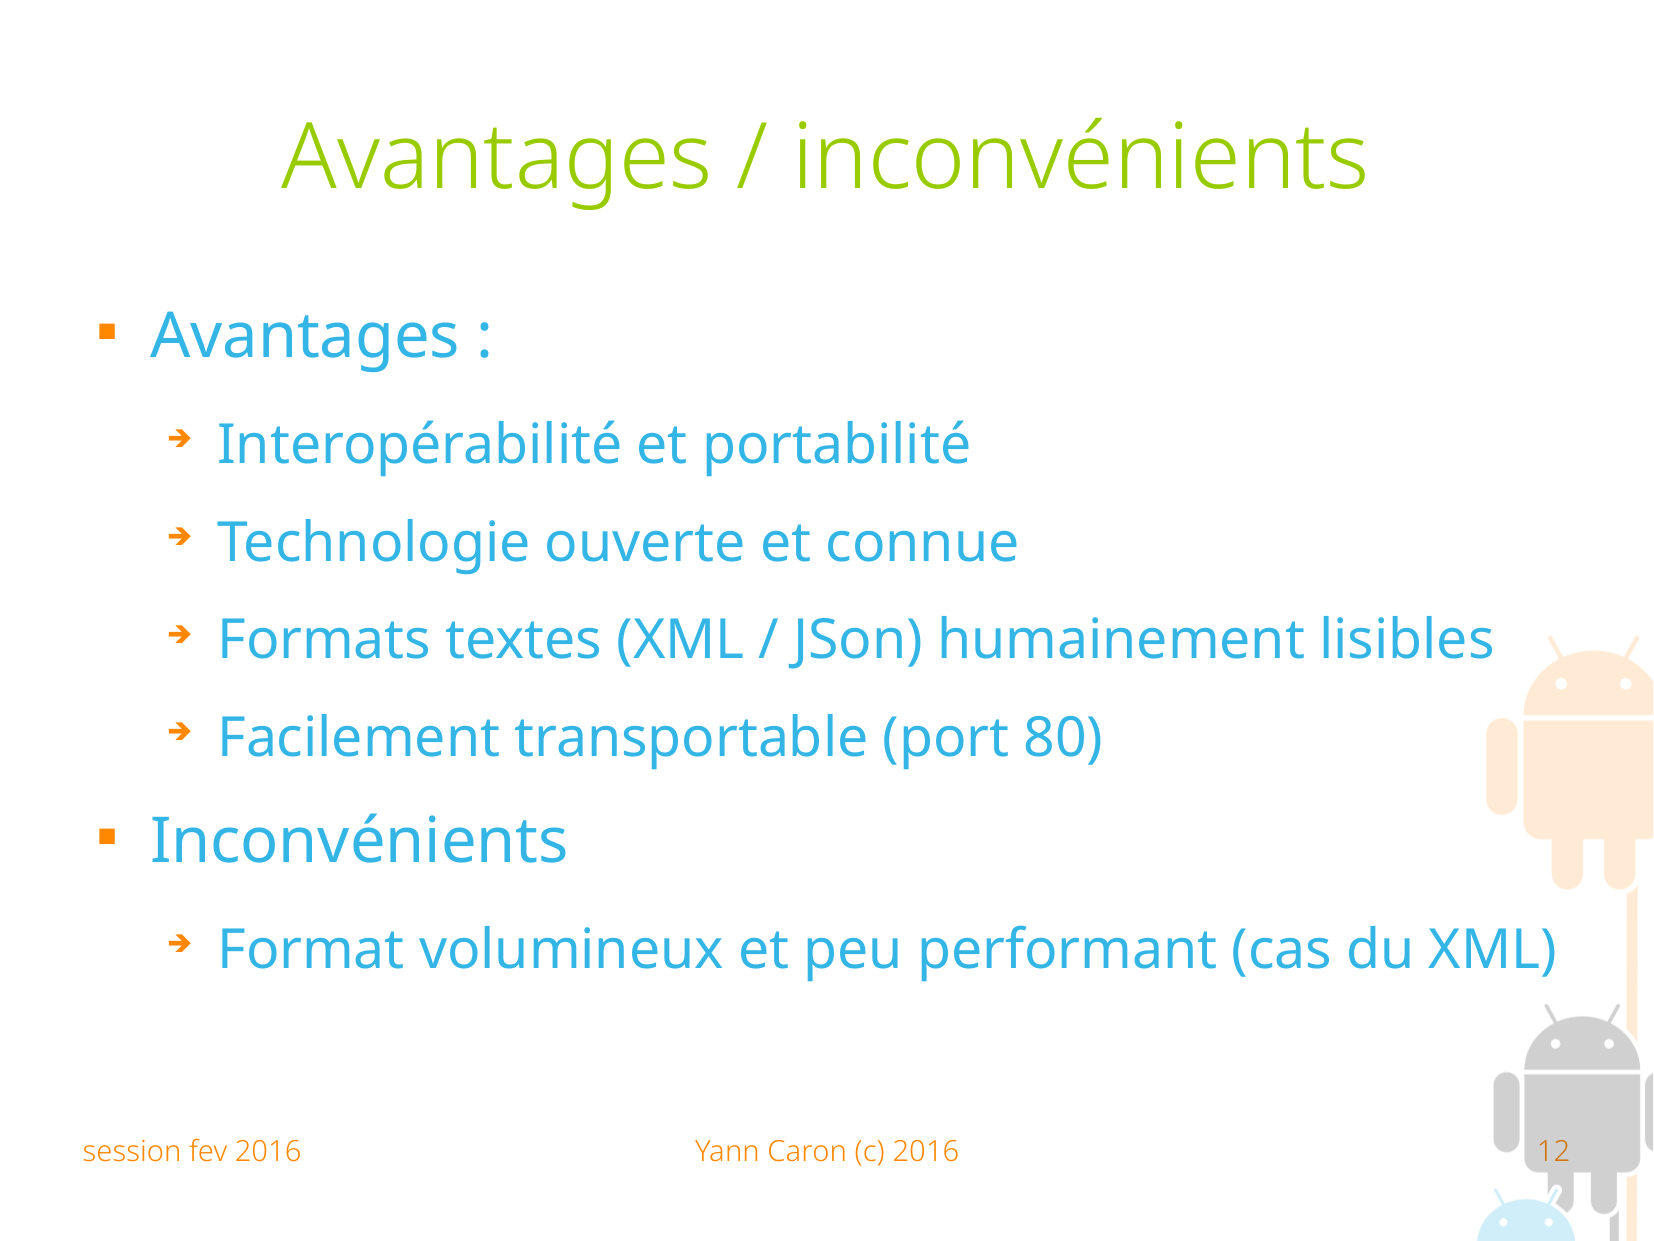

# Avantages / inconvénients
Avantages :
Interopérabilité et portabilité
Technologie ouverte et connue
Formats textes (XML / JSon) humainement lisibles
Facilement transportable (port 80)
Inconvénients
Format volumineux et peu performant (cas du XML)
session fev 2016
Yann Caron (c) 2016
12